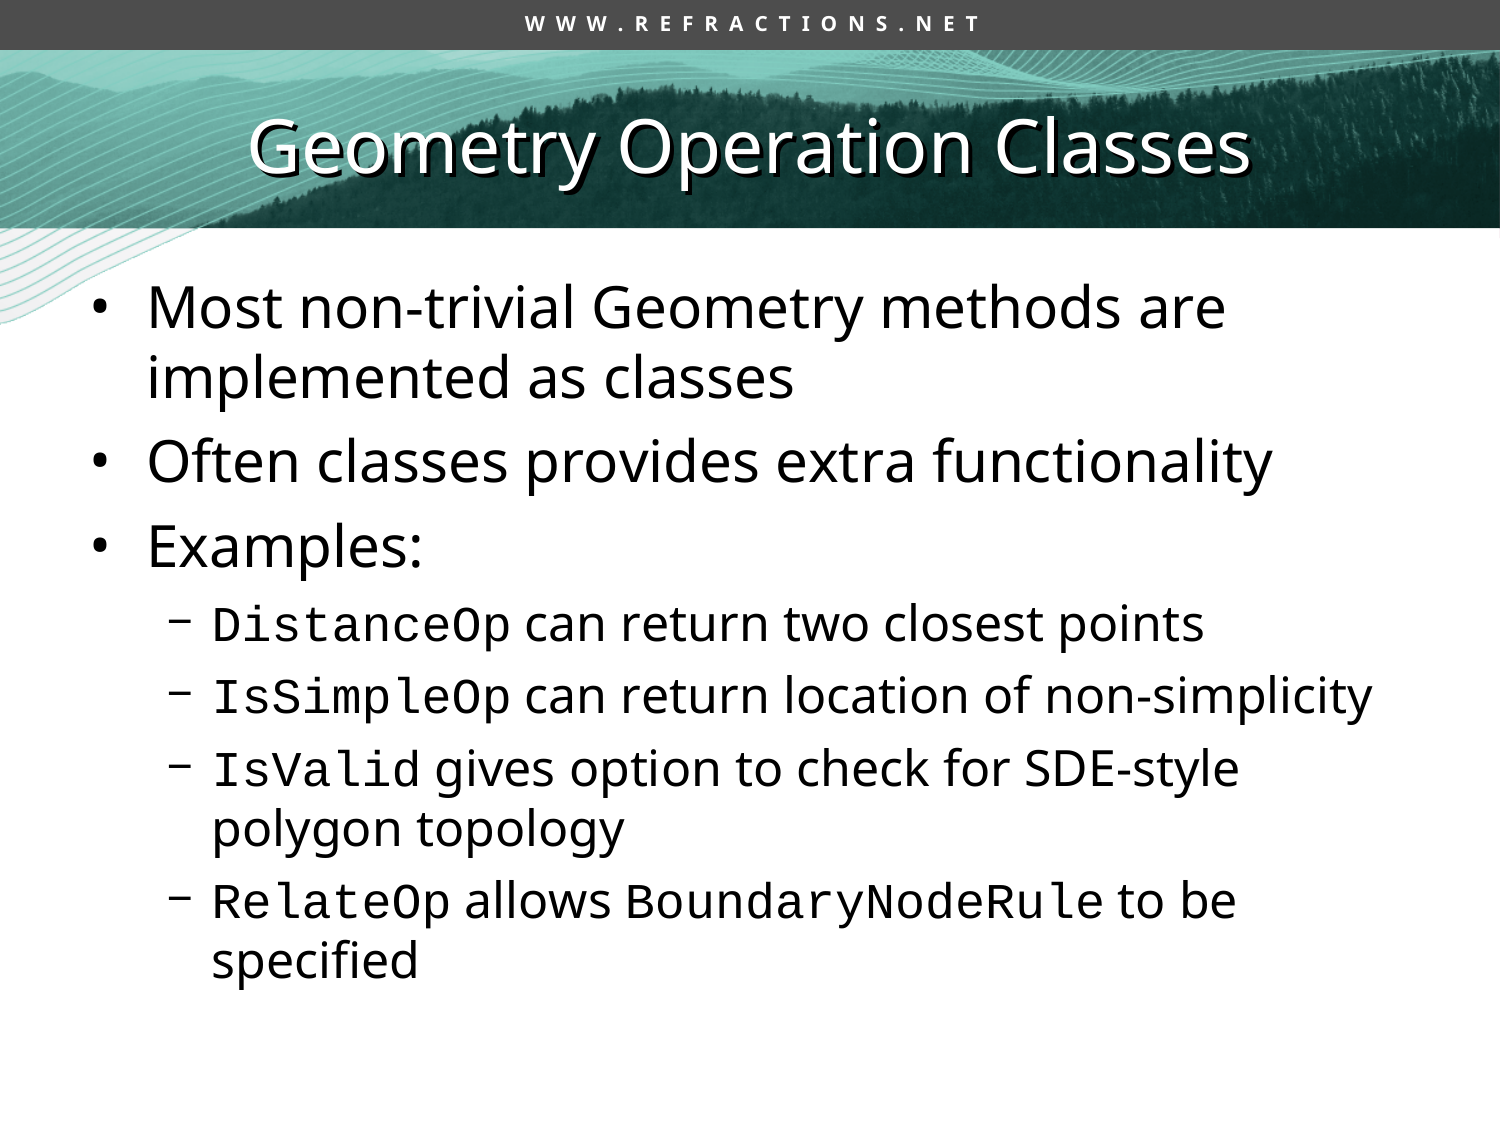

# Geometry Operation Classes
Most non-trivial Geometry methods are implemented as classes
Often classes provides extra functionality
Examples:
DistanceOp can return two closest points
IsSimpleOp can return location of non-simplicity
IsValid gives option to check for SDE-style polygon topology
RelateOp allows BoundaryNodeRule to be specified